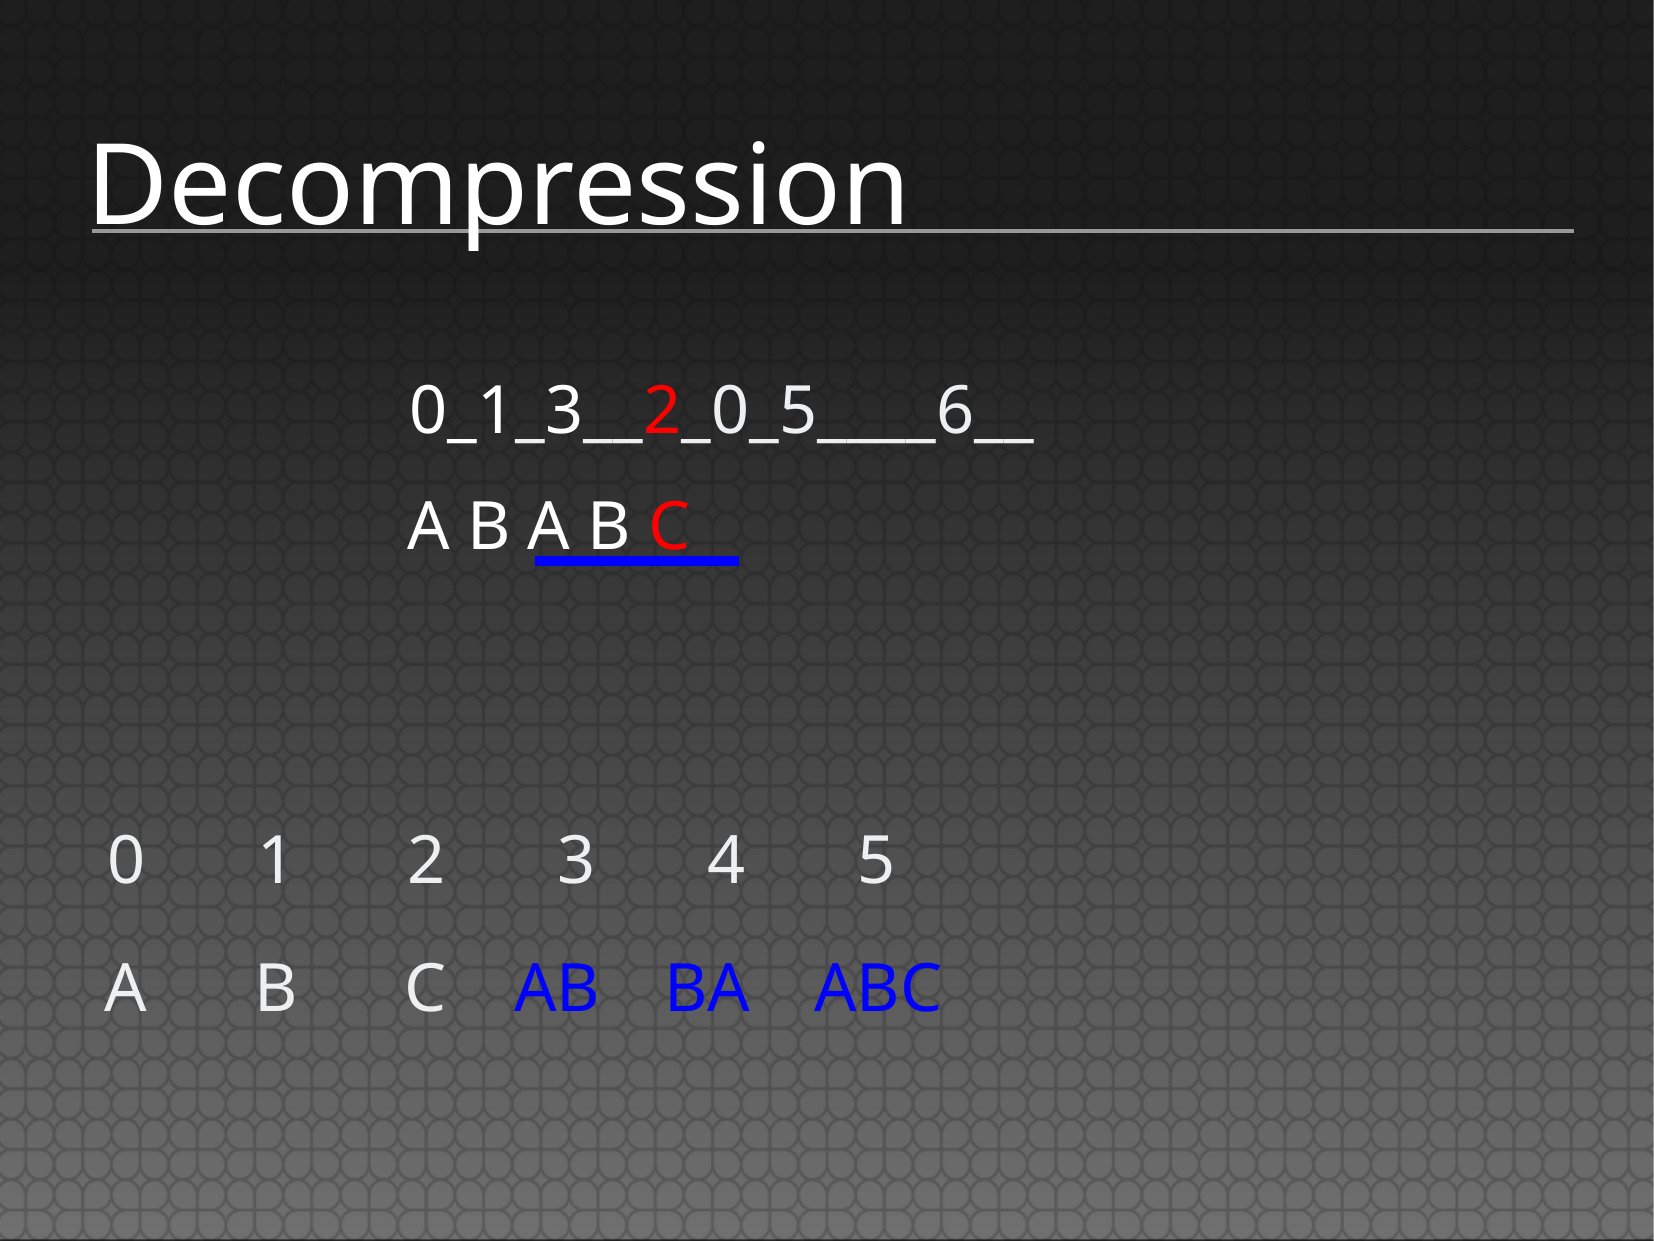

# Decompression
0_1_3__2_0_5____6__
A B A B C
0		1		2		3		4		5
A		B		C	 AB	 BA	 ABC